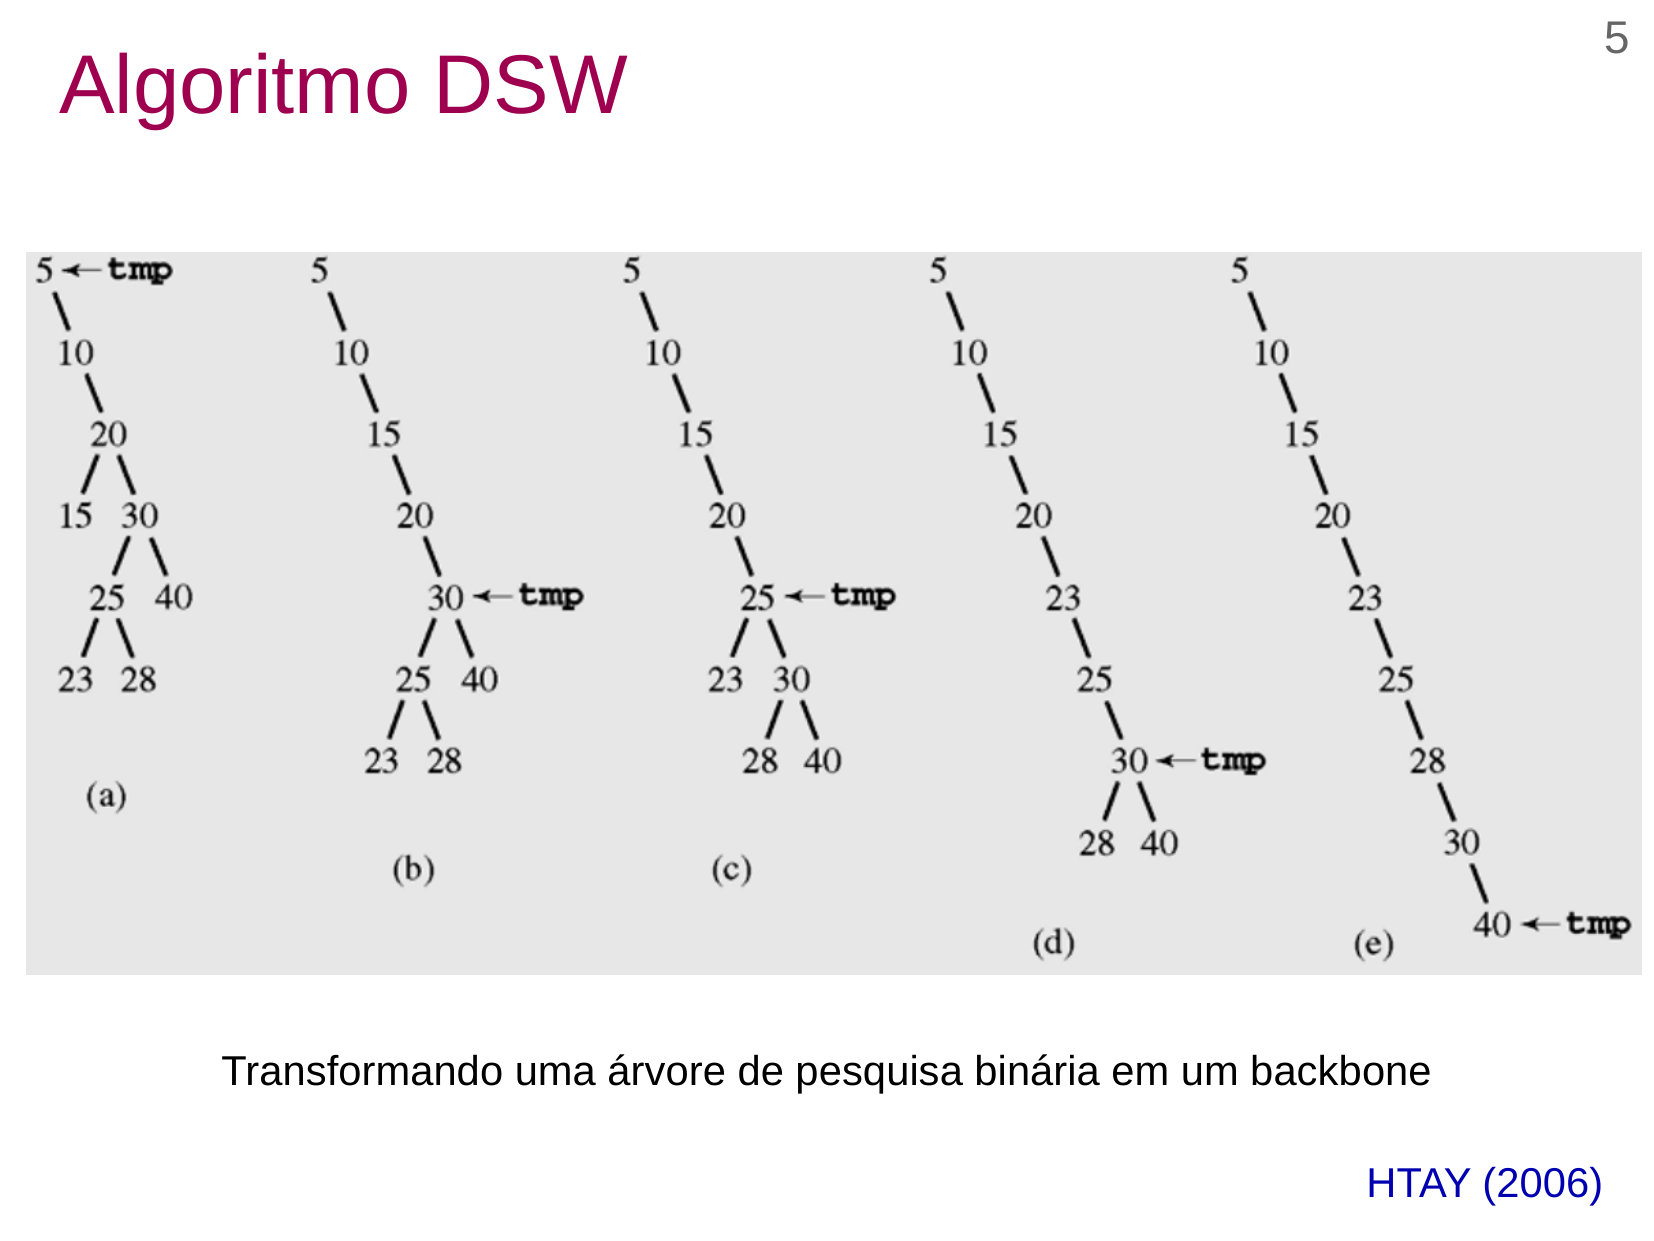

5
# Algoritmo DSW
Transformando uma árvore de pesquisa binária em um backbone
HTAY (2006)